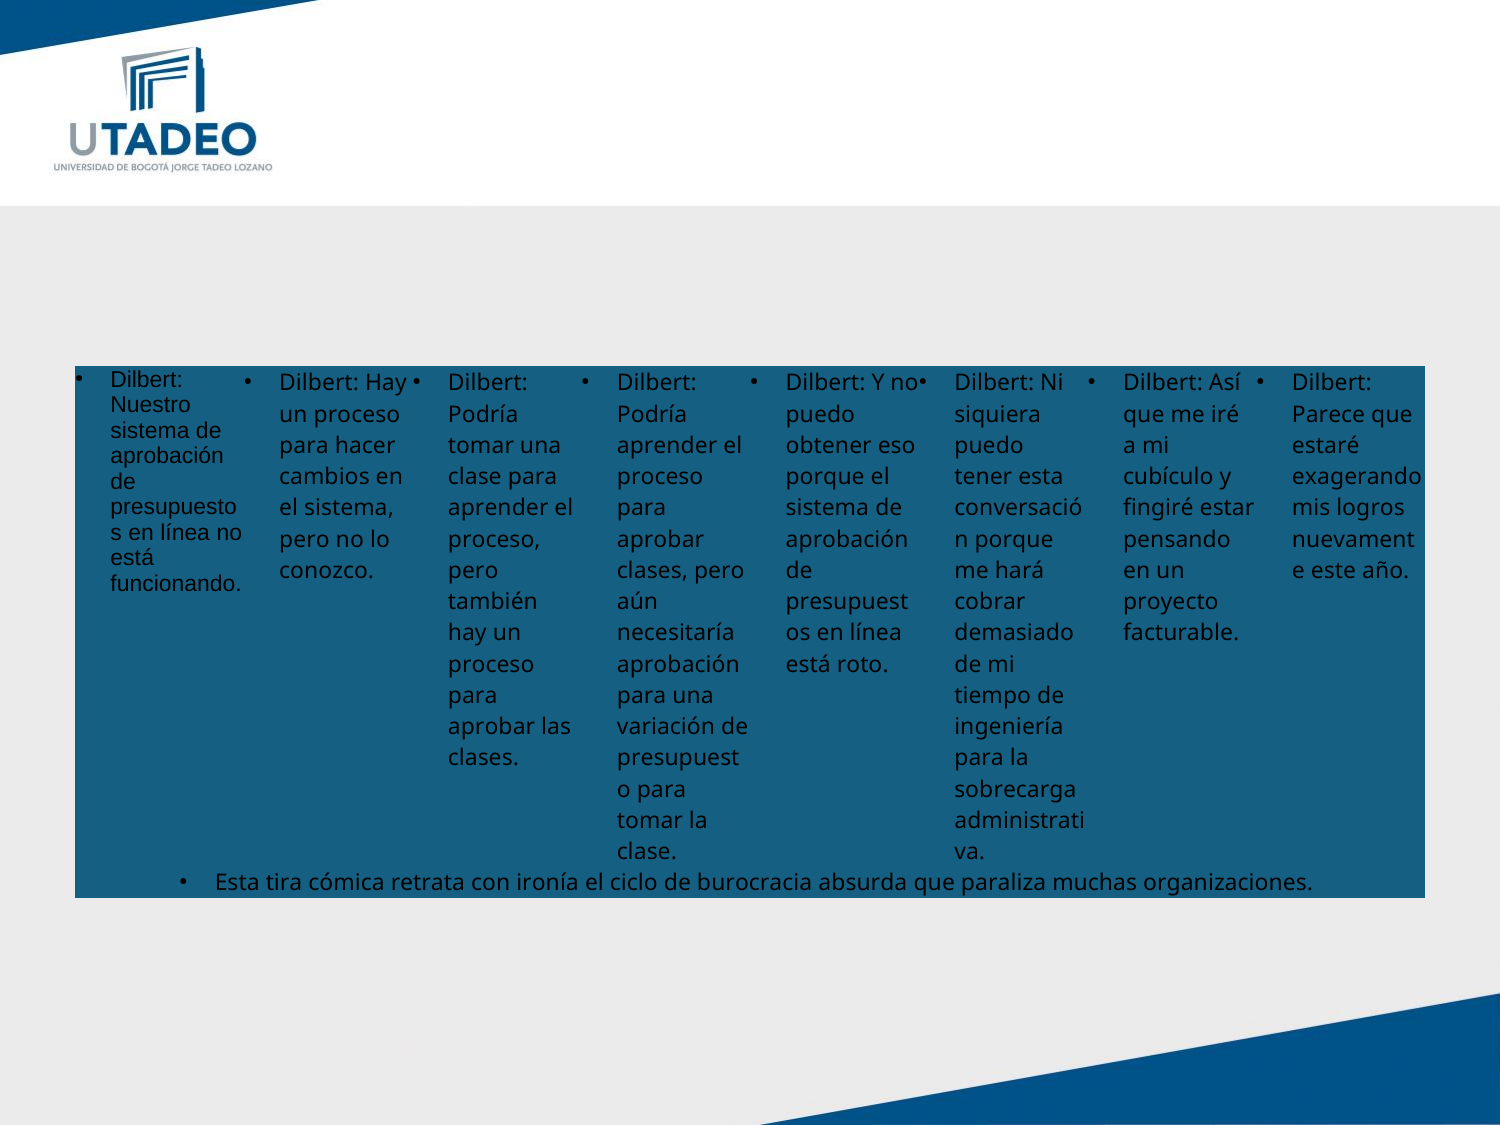

#
| Dilbert: Nuestro sistema de aprobación de presupuestos en línea no está funcionando. | Dilbert: Hay un proceso para hacer cambios en el sistema, pero no lo conozco. | Dilbert: Podría tomar una clase para aprender el proceso, pero también hay un proceso para aprobar las clases. | Dilbert: Podría aprender el proceso para aprobar clases, pero aún necesitaría aprobación para una variación de presupuesto para tomar la clase. | Dilbert: Y no puedo obtener eso porque el sistema de aprobación de presupuestos en línea está roto. | Dilbert: Ni siquiera puedo tener esta conversación porque me hará cobrar demasiado de mi tiempo de ingeniería para la sobrecarga administrativa. | Dilbert: Así que me iré a mi cubículo y fingiré estar pensando en un proyecto facturable. | Dilbert: Parece que estaré exagerando mis logros nuevamente este año. |
| --- | --- | --- | --- | --- | --- | --- | --- |
| Esta tira cómica retrata con ironía el ciclo de burocracia absurda que paraliza muchas organizaciones. | | | | | | | |